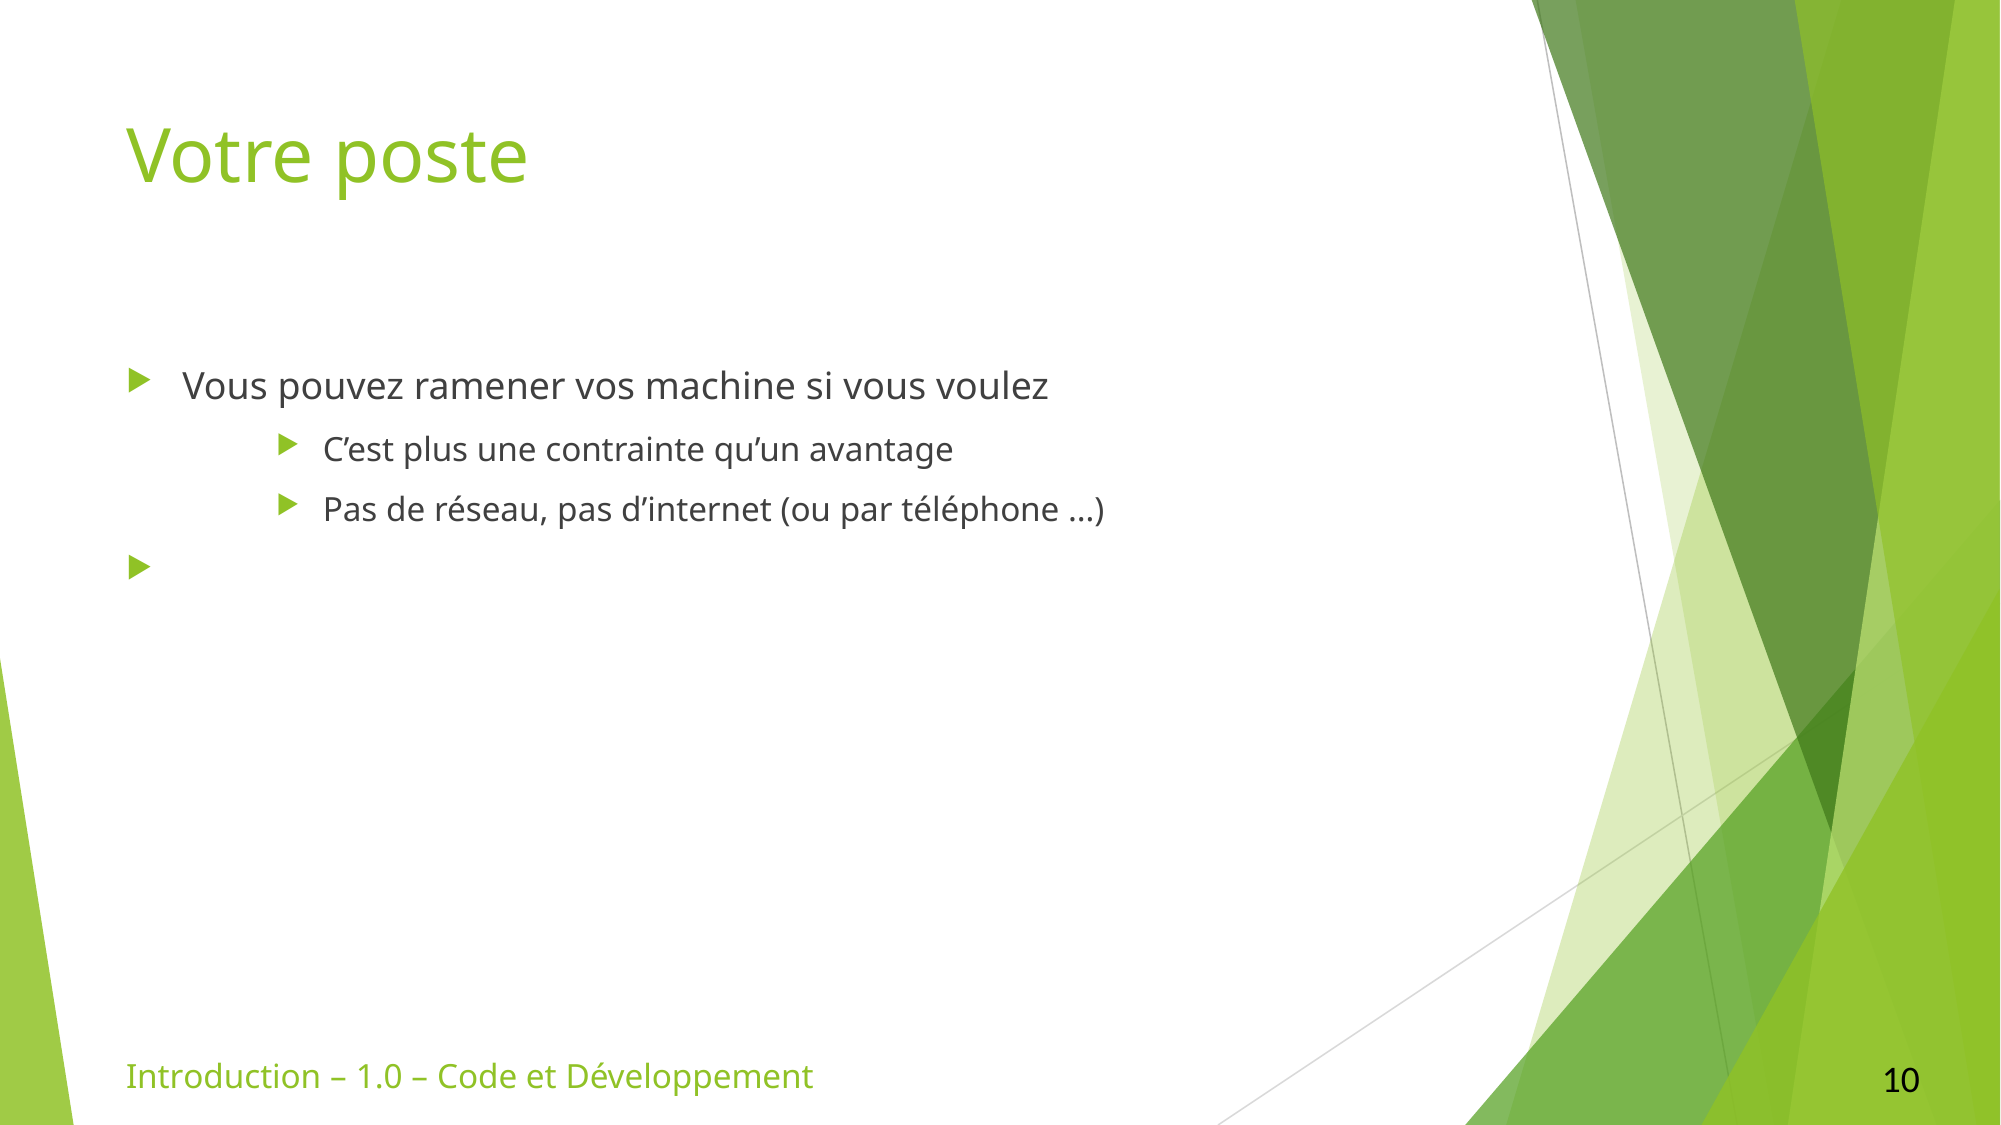

# Votre poste
Vous pouvez ramener vos machine si vous voulez
C’est plus une contrainte qu’un avantage
Pas de réseau, pas d’internet (ou par téléphone …)
Introduction – 1.0 – Code et Développement